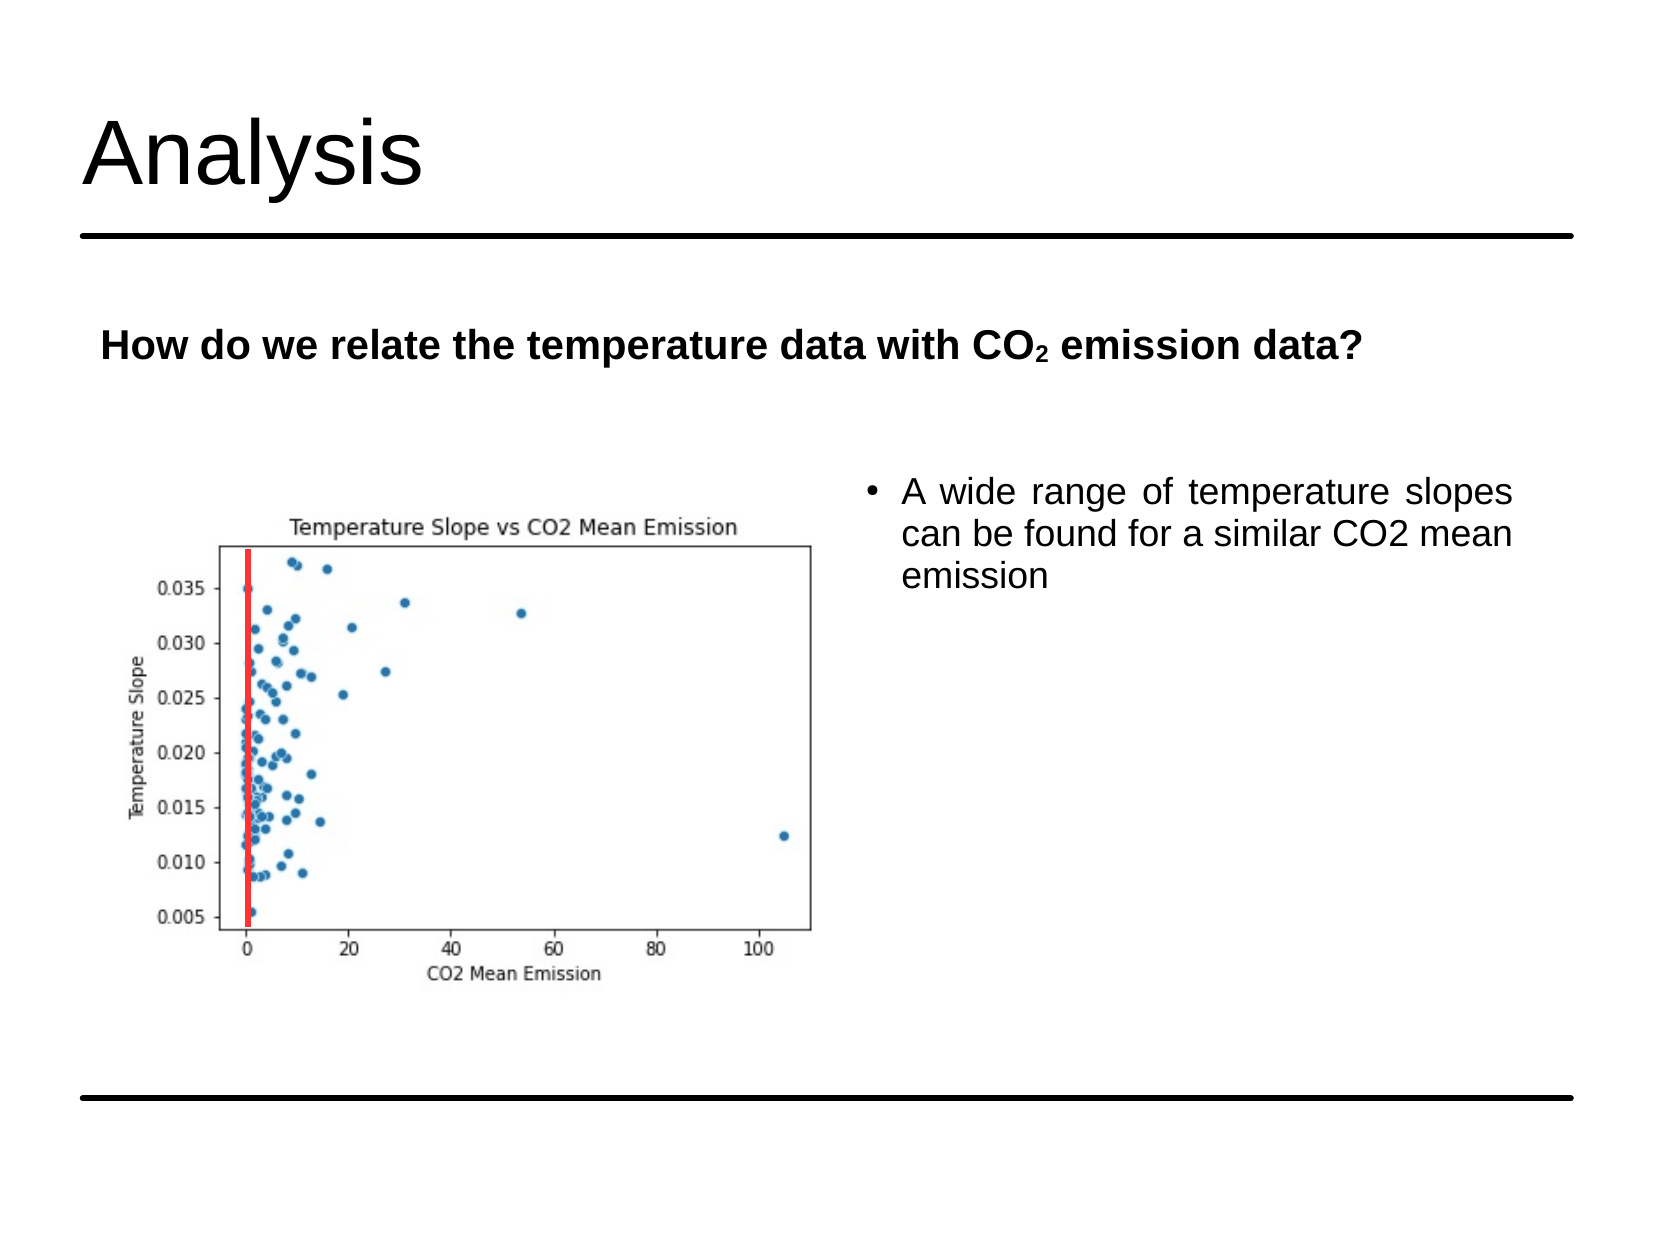

# Analysis
How do we relate the temperature data with CO2 emission data?
A wide range of temperature slopes
can be found for a similar CO2 mean
emission